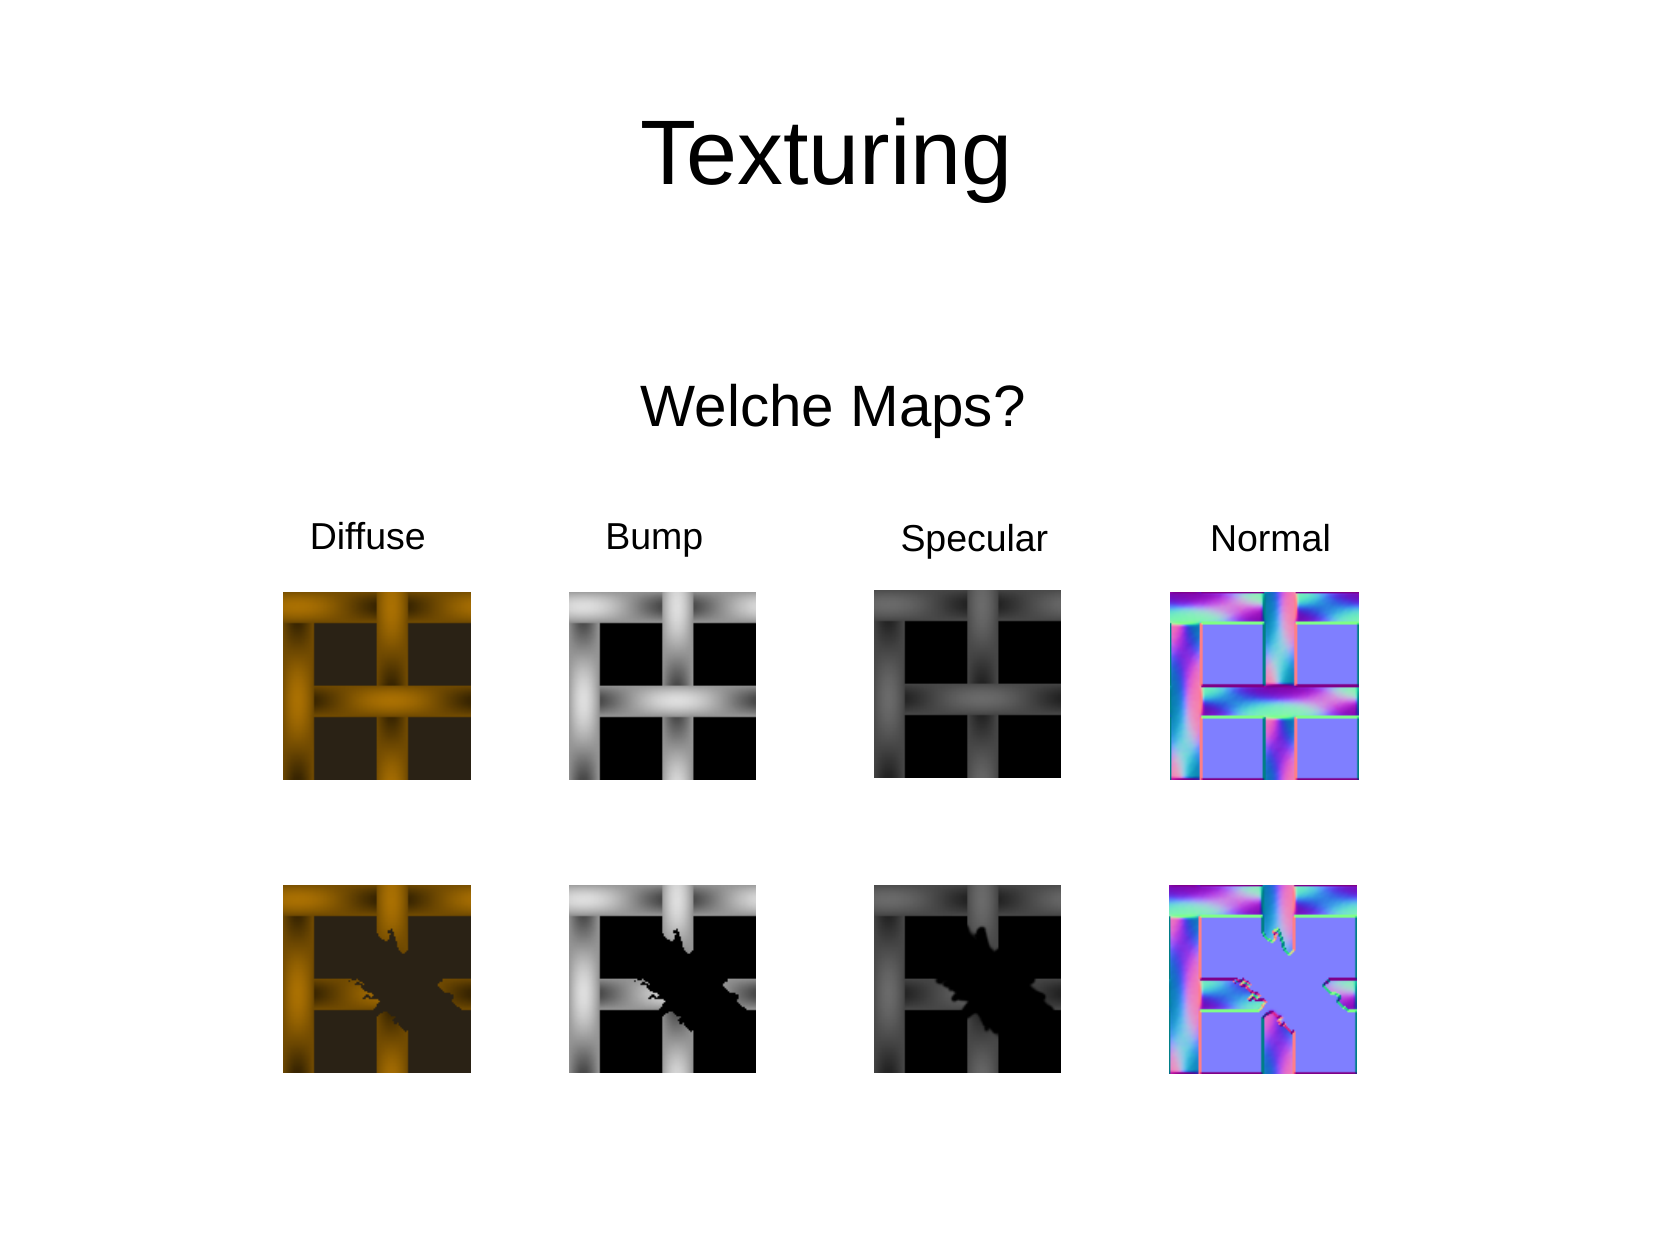

# Texturing
Welche Maps?
Diffuse
Bump
Specular
Normal